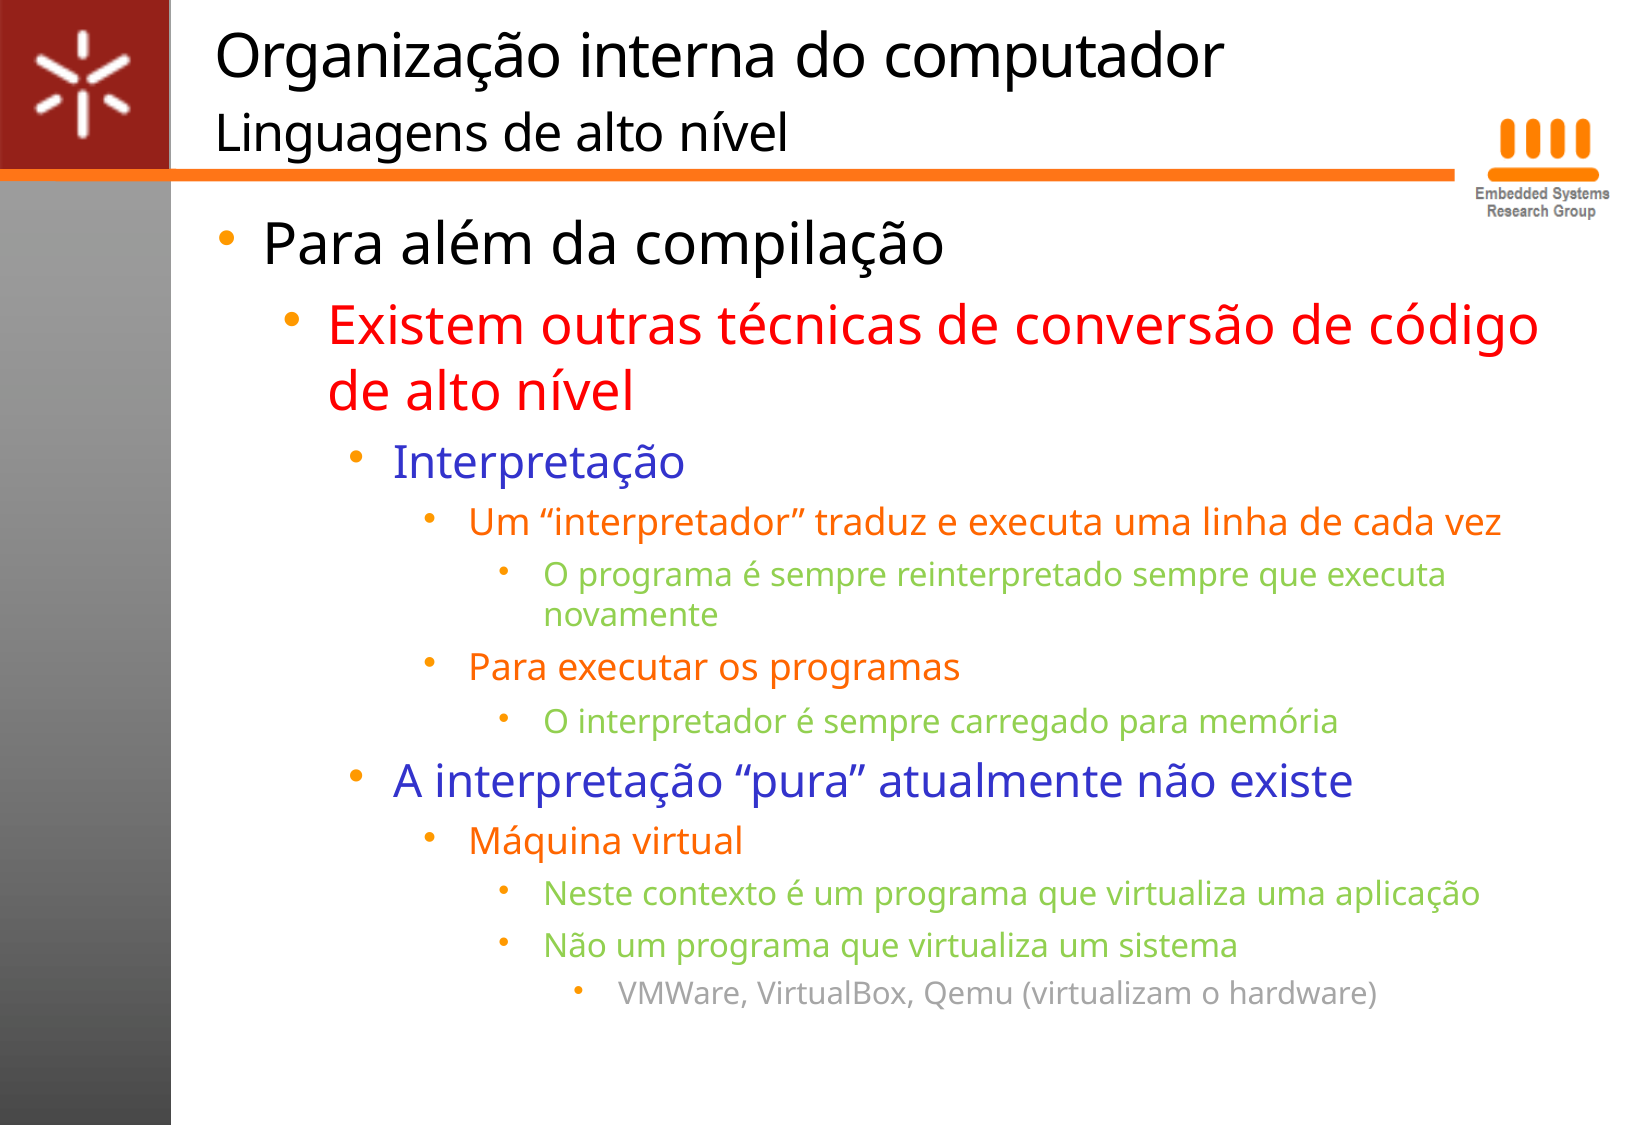

# Organização interna do computador Linguagens de alto nível
Para além da compilação
Existem outras técnicas de conversão de código de alto nível
Interpretação
Um “interpretador” traduz e executa uma linha de cada vez
O programa é sempre reinterpretado sempre que executa novamente
Para executar os programas
O interpretador é sempre carregado para memória
A interpretação “pura” atualmente não existe
Máquina virtual
Neste contexto é um programa que virtualiza uma aplicação
Não um programa que virtualiza um sistema
VMWare, VirtualBox, Qemu (virtualizam o hardware)